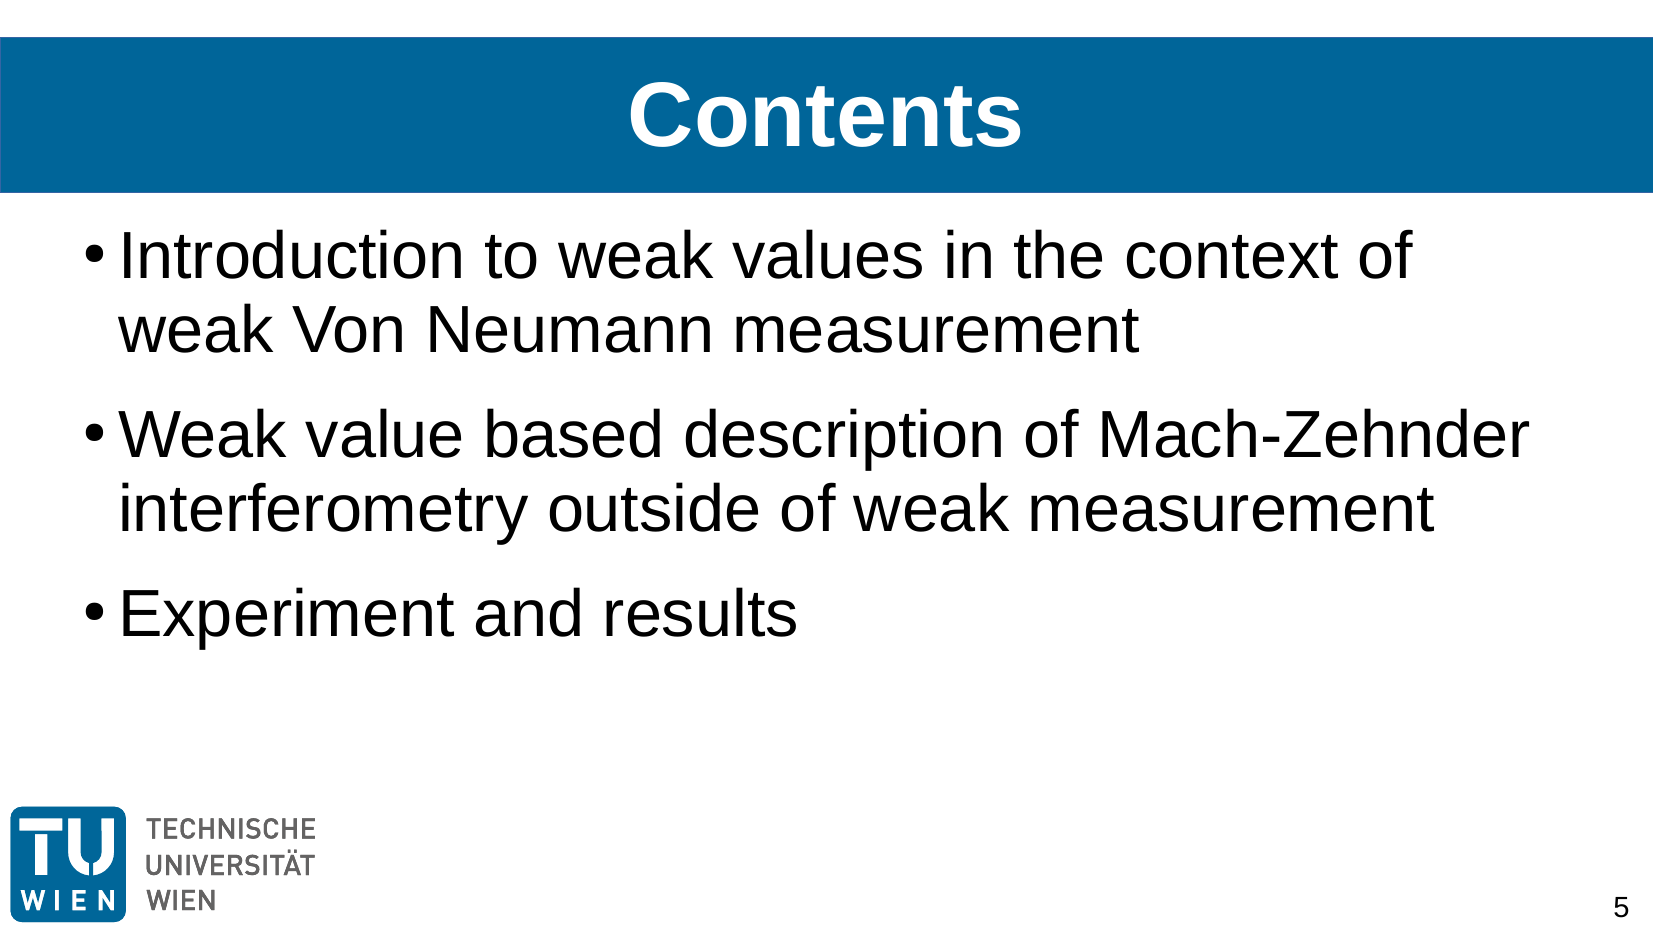

# Contents
Introduction to weak values in the context of weak Von Neumann measurement
Weak value based description of Mach-Zehnder interferometry outside of weak measurement
Experiment and results